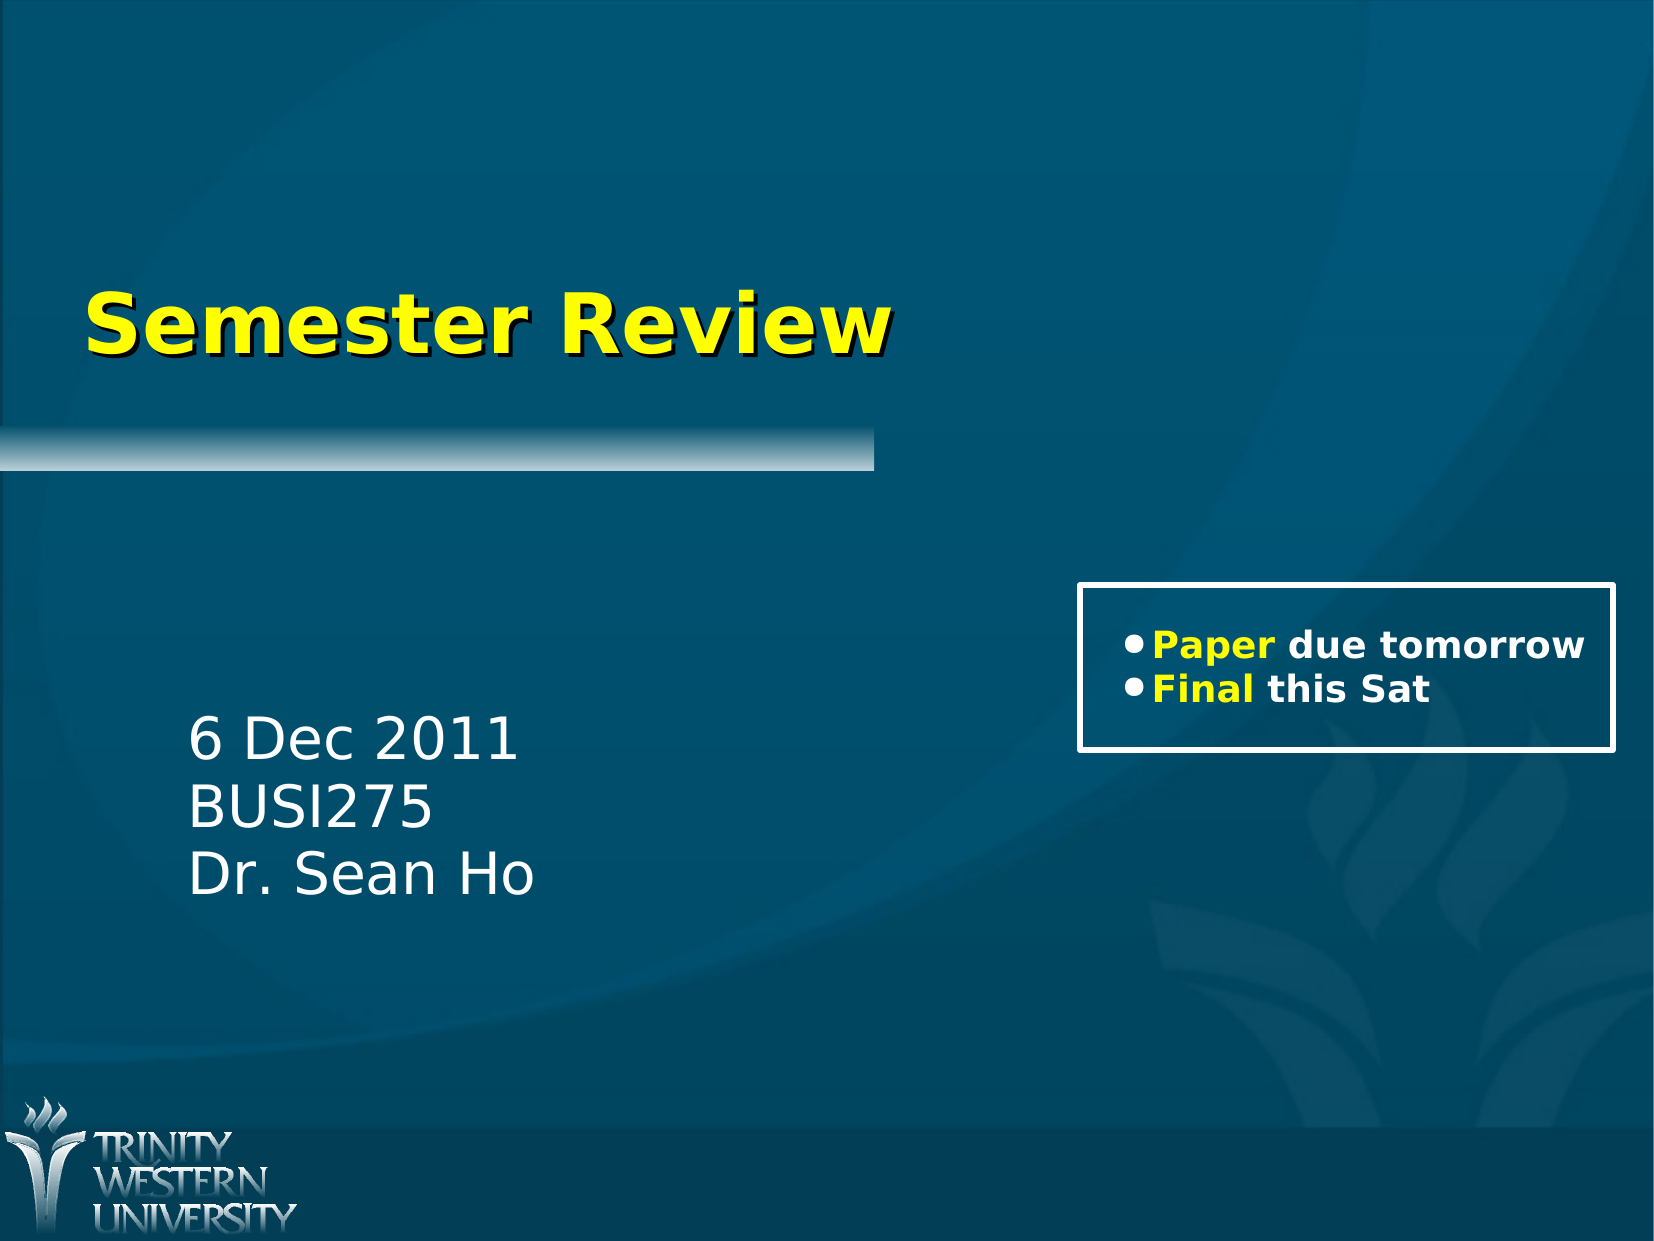

# Semester Review
6 Dec 2011
BUSI275
Dr. Sean Ho
Paper due tomorrow
Final this Sat